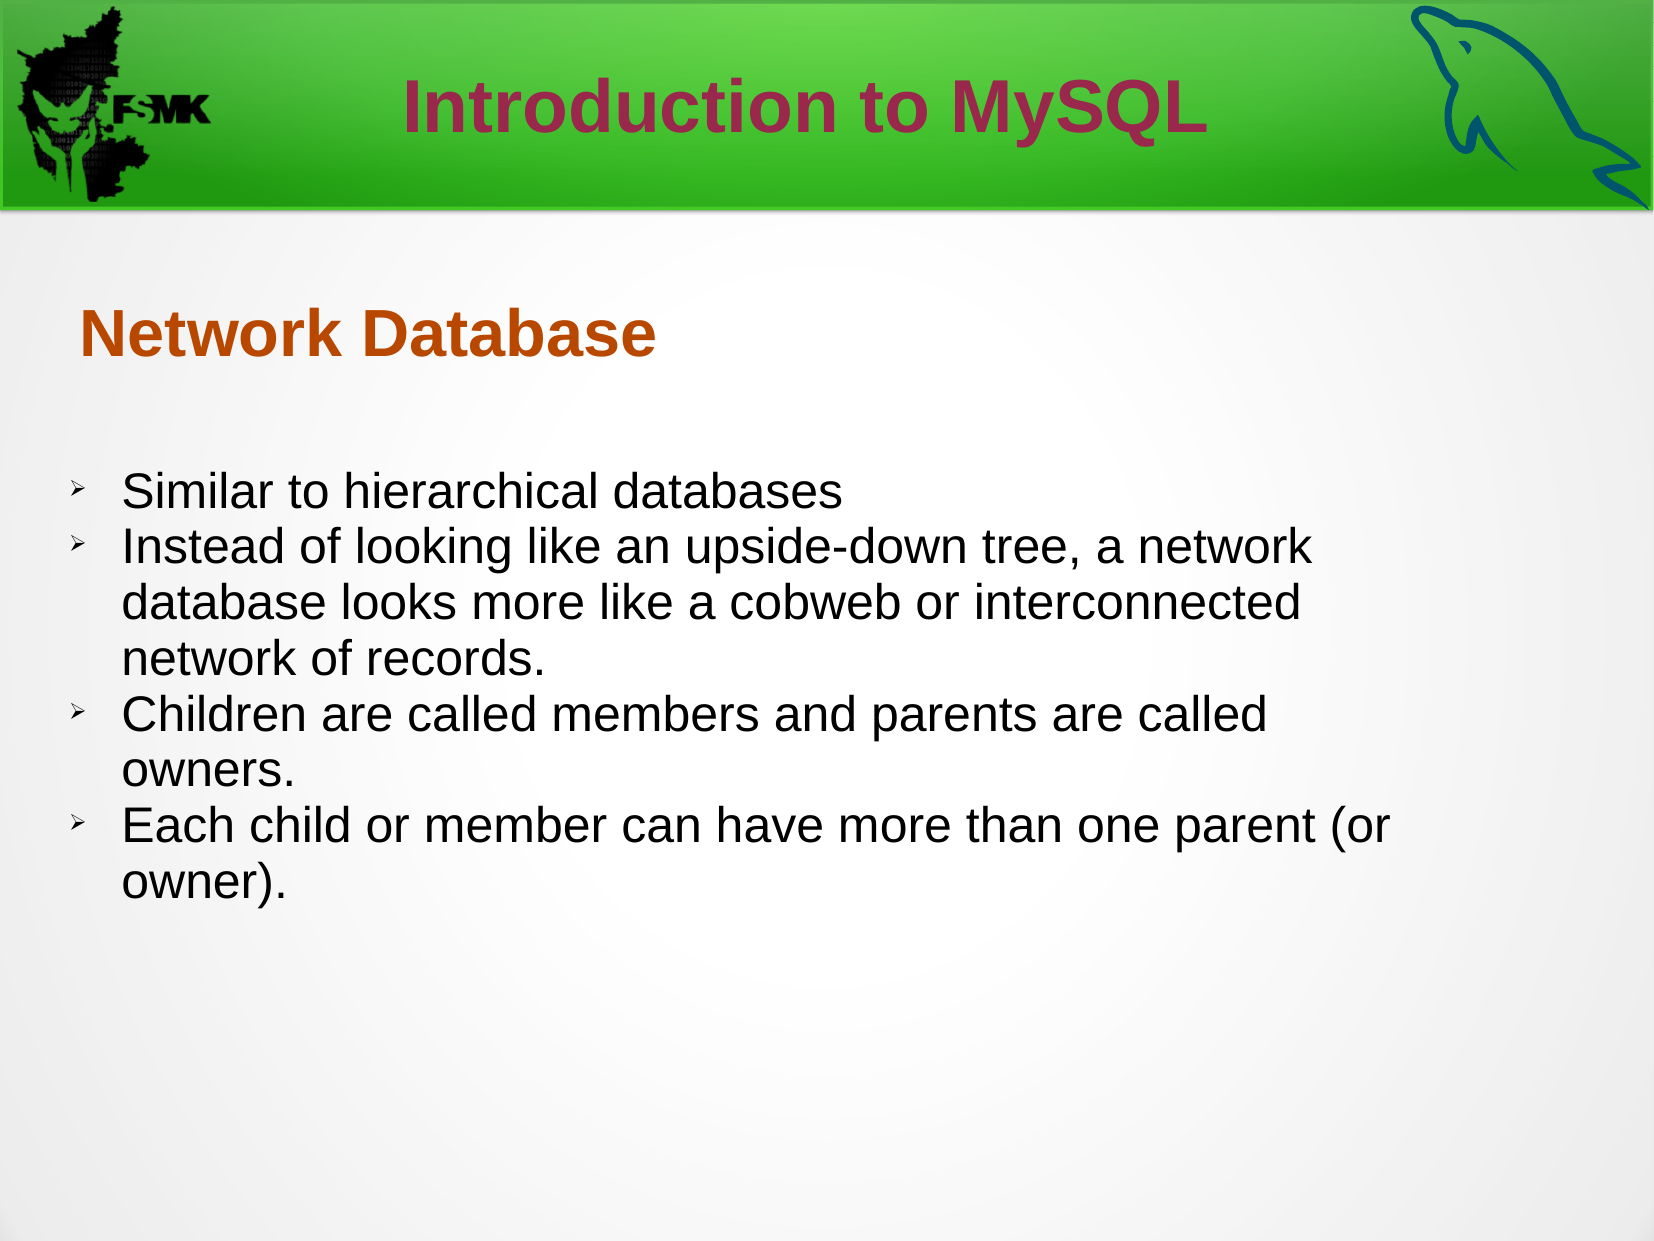

# Introduction to MySQL
Network Database
Similar to hierarchical databases
Instead of looking like an upside-down tree, a network database looks more like a cobweb or interconnected network of records.
Children are called members and parents are called owners.
Each child or member can have more than one parent (or owner).